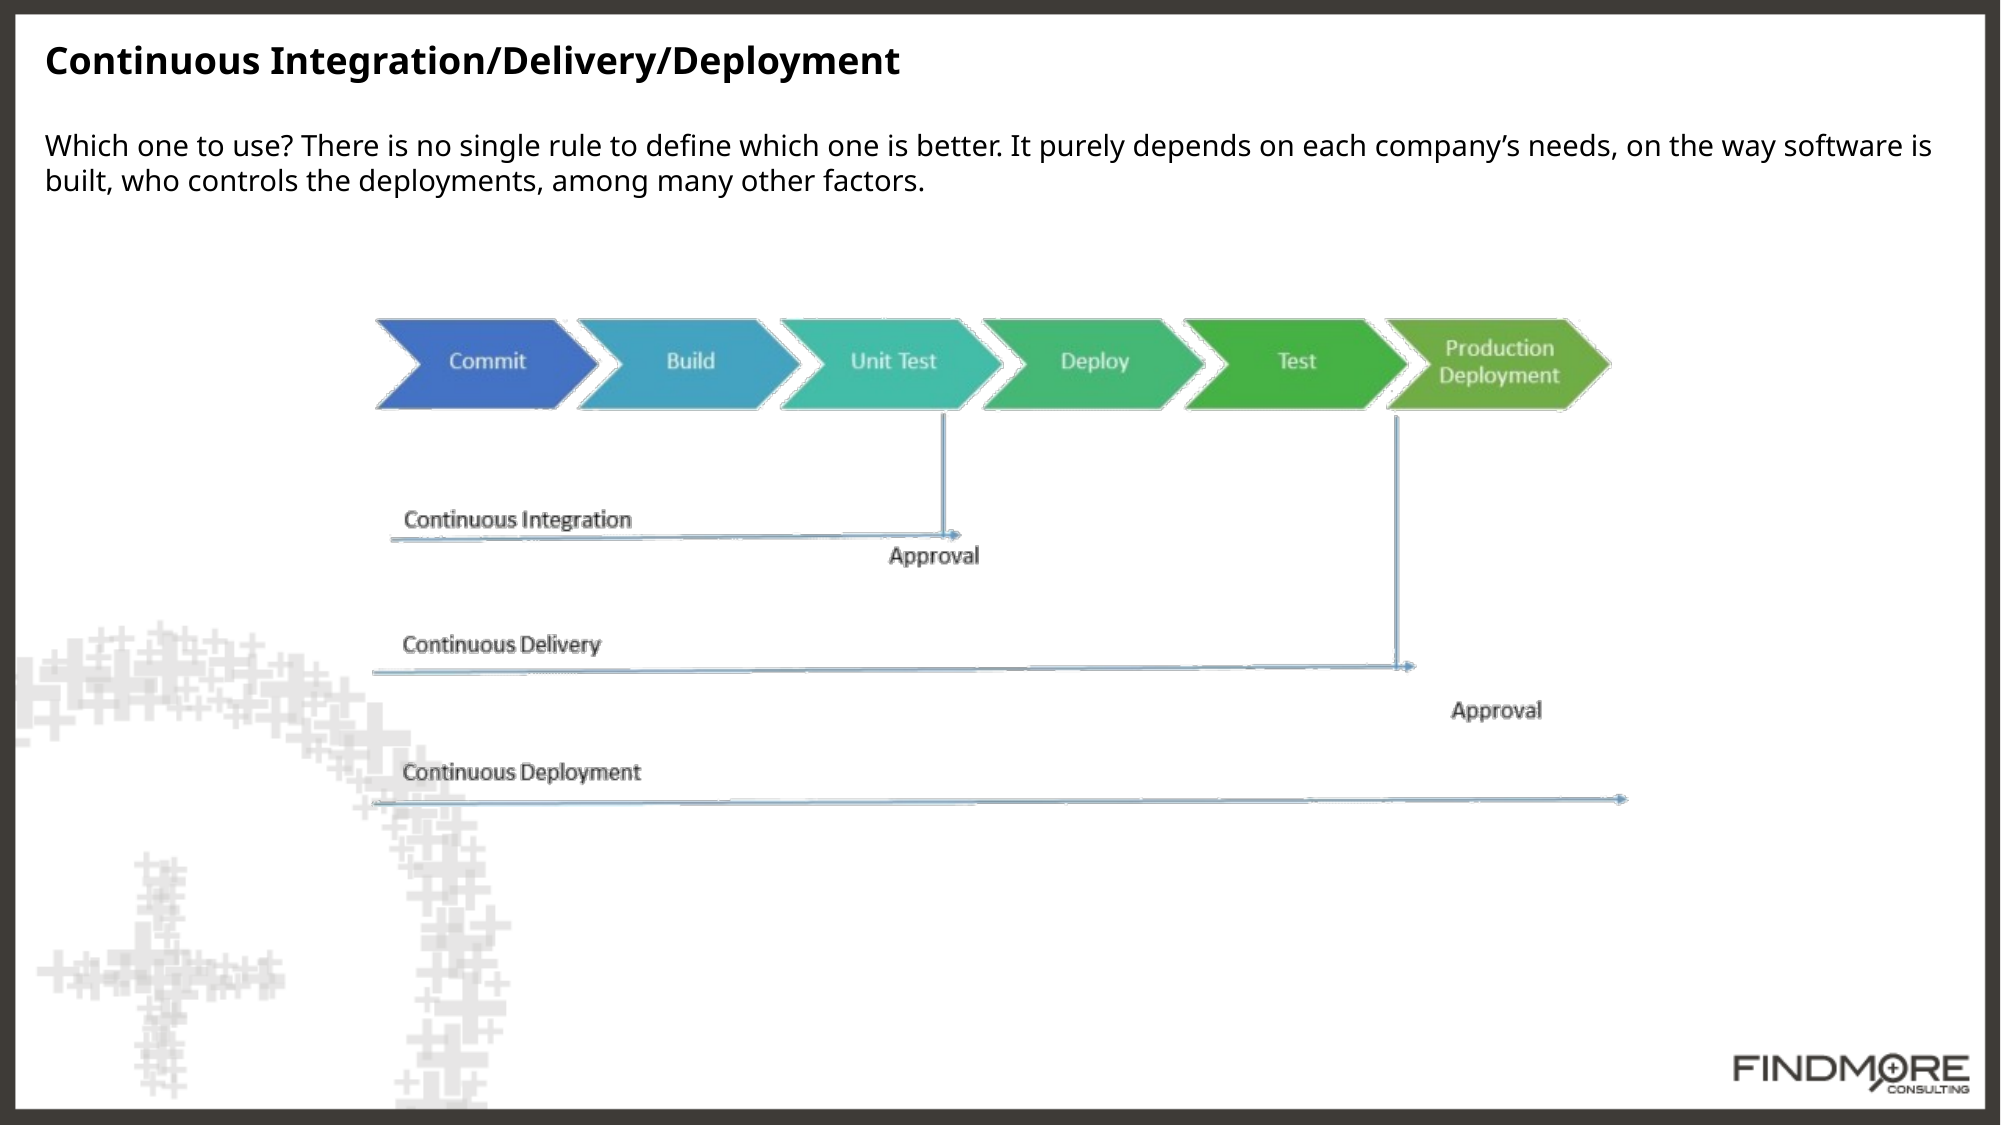

Continuous Integration/Delivery/Deployment
Which one to use? There is no single rule to define which one is better. It purely depends on each company’s needs, on the way software is built, who controls the deployments, among many other factors.